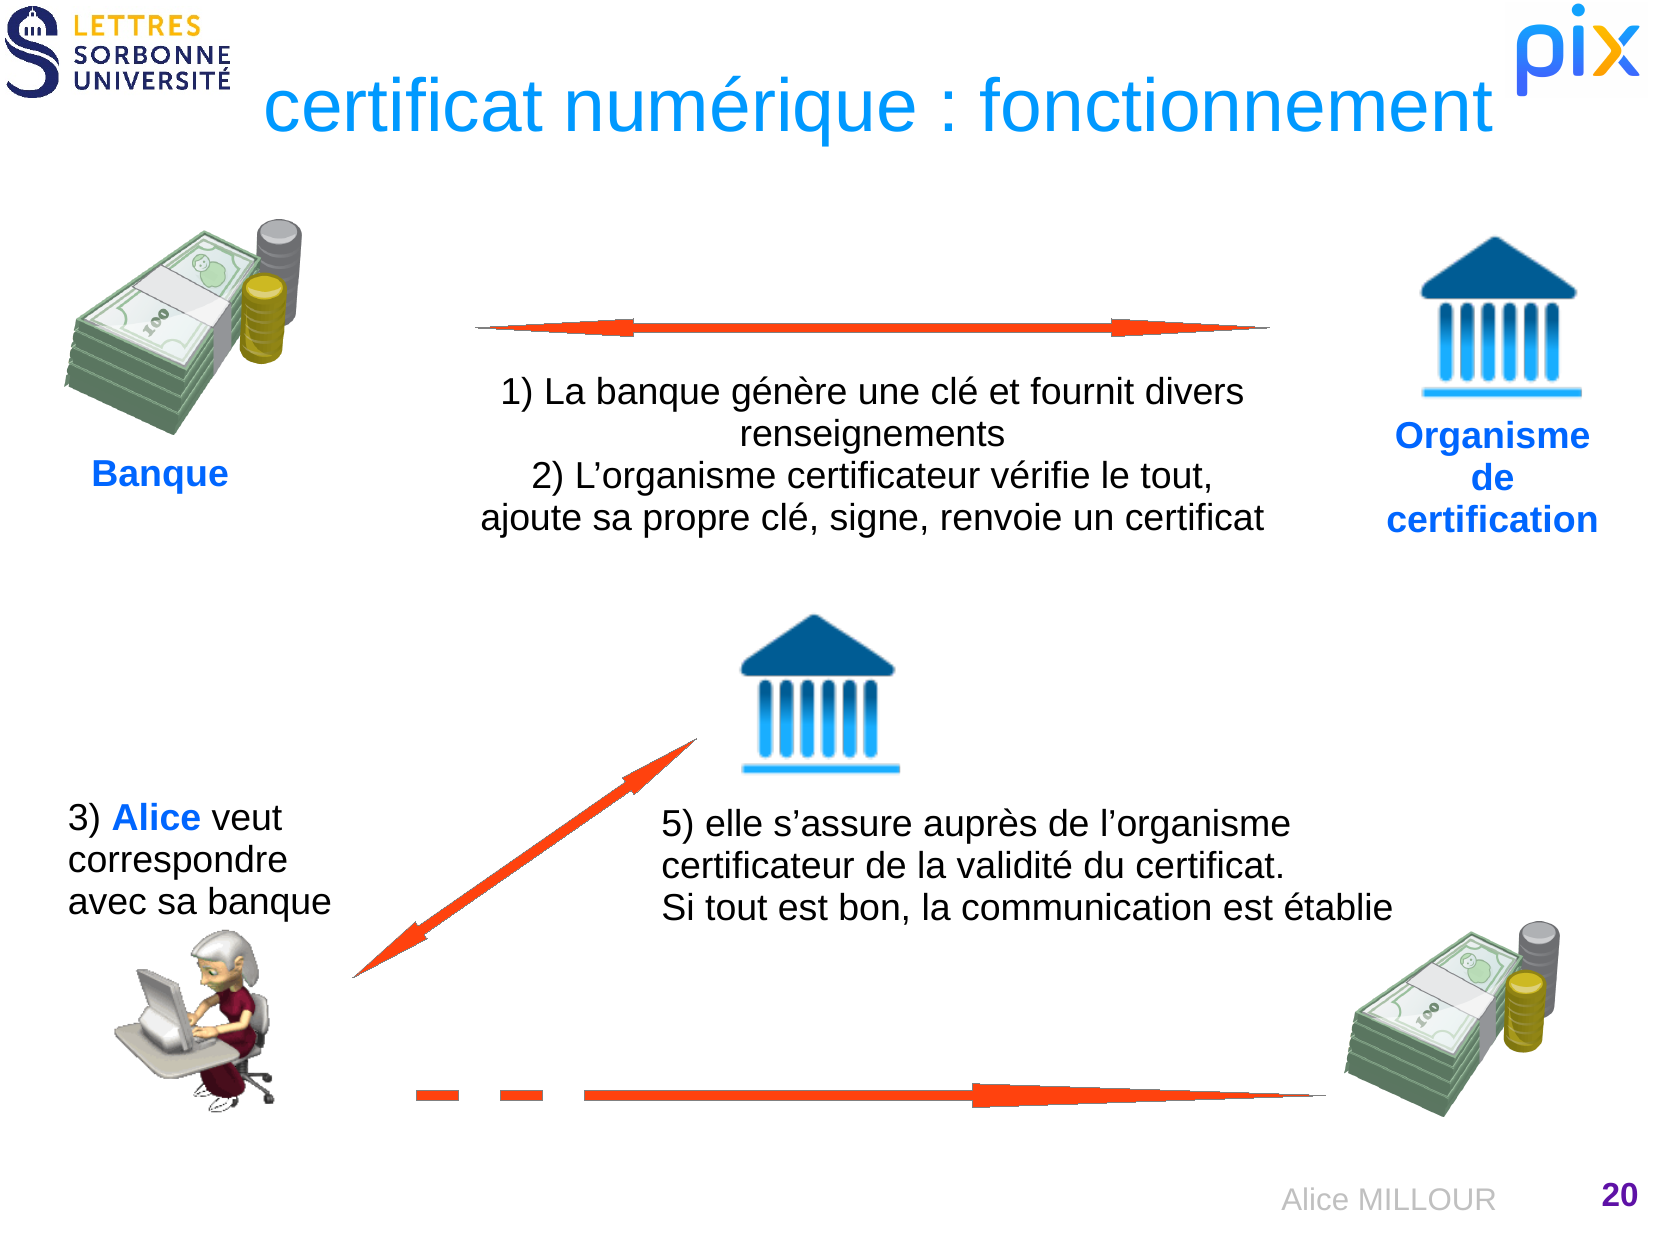

#
 certificat numérique : fonctionnement
1) La banque génère une clé et fournit divers renseignements
2) L’organisme certificateur vérifie le tout, ajoute sa propre clé, signe, renvoie un certificat
Organisme de certification
Banque
3) Alice veut correspondre avec sa banque
5) elle s’assure auprès de l’organisme certificateur de la validité du certificat.
Si tout est bon, la communication est établie